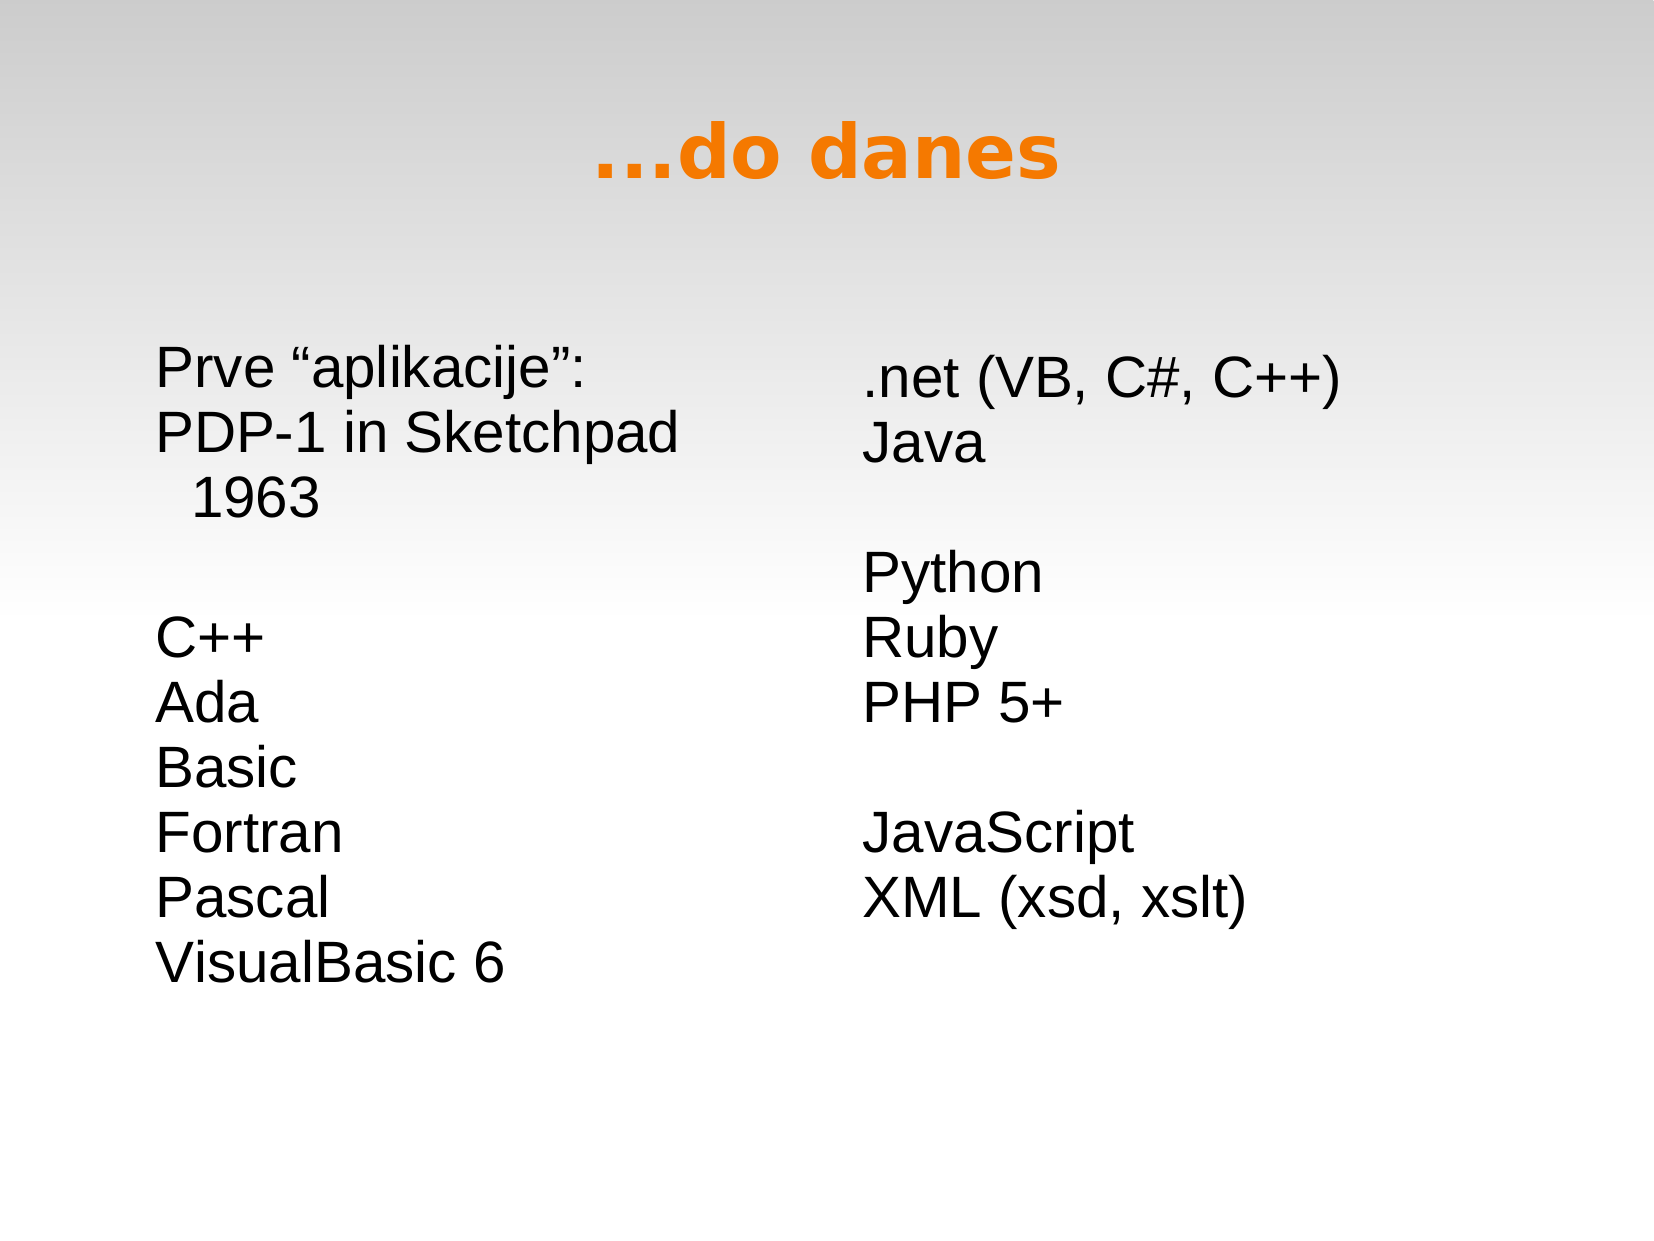

# ...do danes
.net (VB, C#, C++)
Java
Python
Ruby
PHP 5+
JavaScript
XML (xsd, xslt)
Prve “aplikacije”:
PDP-1 in Sketchpad 1963
C++
Ada
Basic
Fortran
Pascal
VisualBasic 6